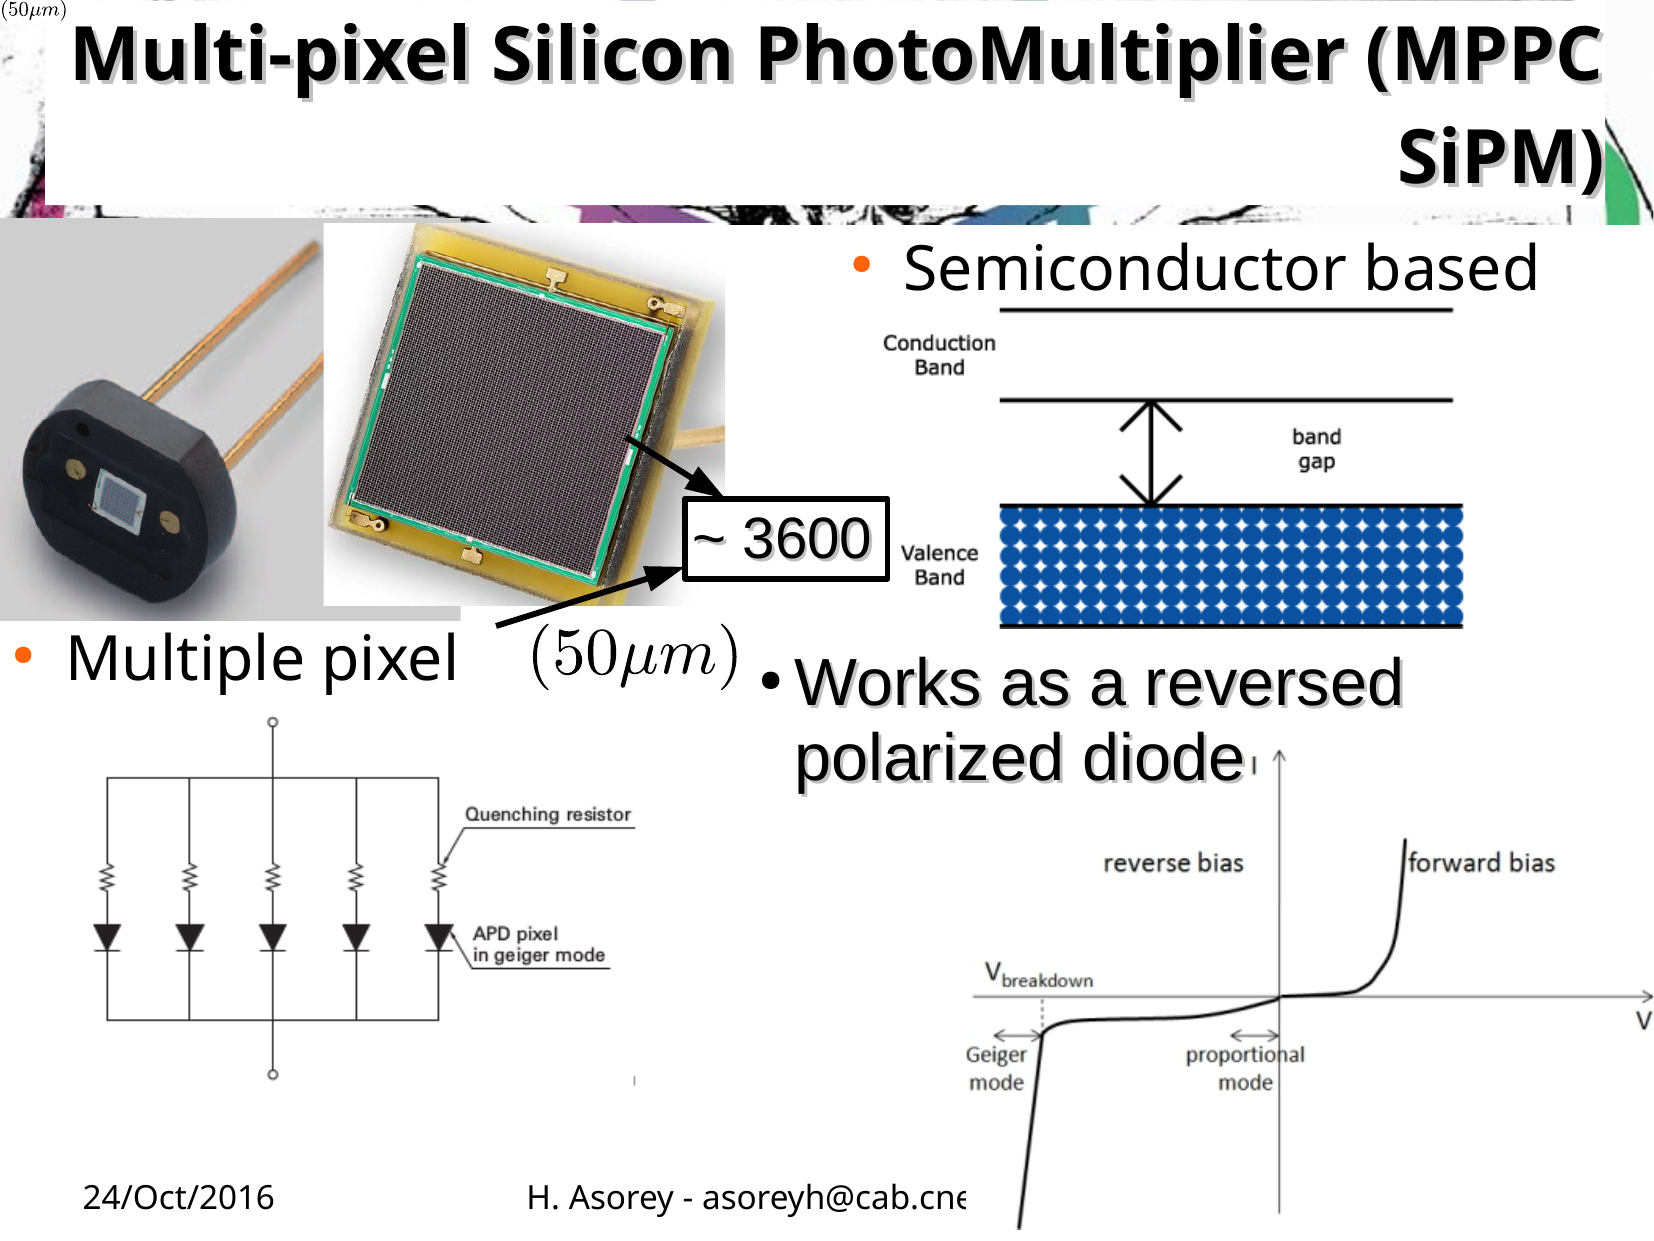

# Multi-pixel Silicon PhotoMultiplier (MPPC SiPM)
Semiconductor based
 ~ 3600
Multiple pixel
Works as a reversed
polarized diode
24/Oct/2016
H. Asorey - asoreyh@cab.cnea.gov.ar
35